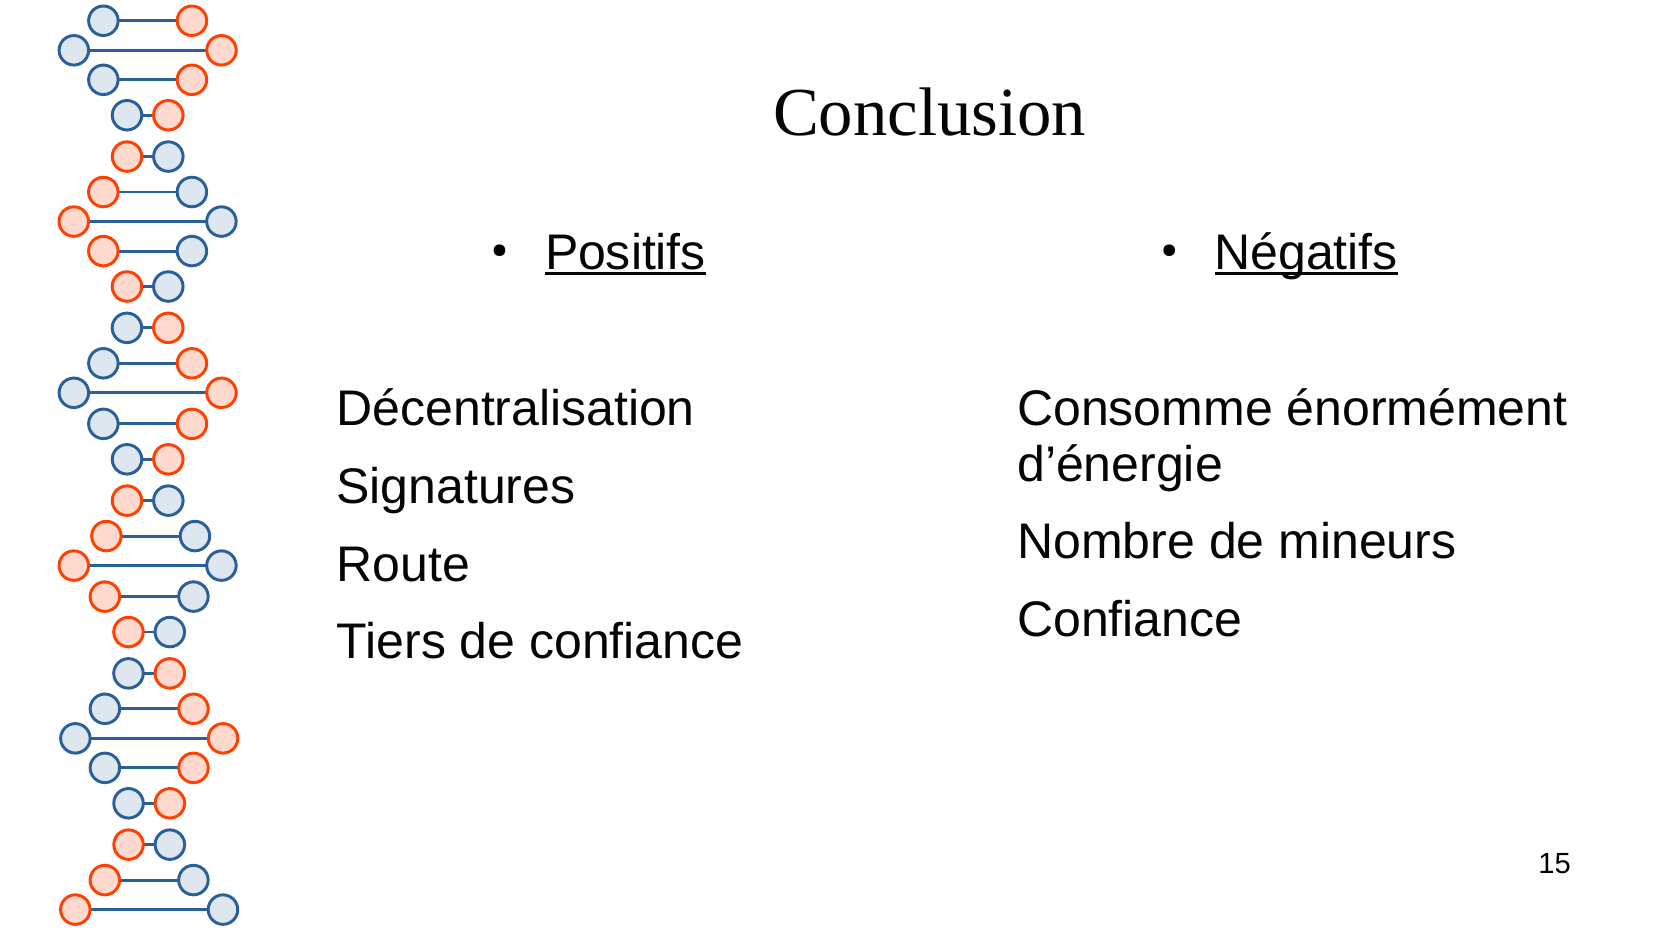

# Conclusion
Positifs
Décentralisation
Signatures
Route
Tiers de confiance
Négatifs
Consomme énormément d’énergie
Nombre de mineurs
Confiance
15